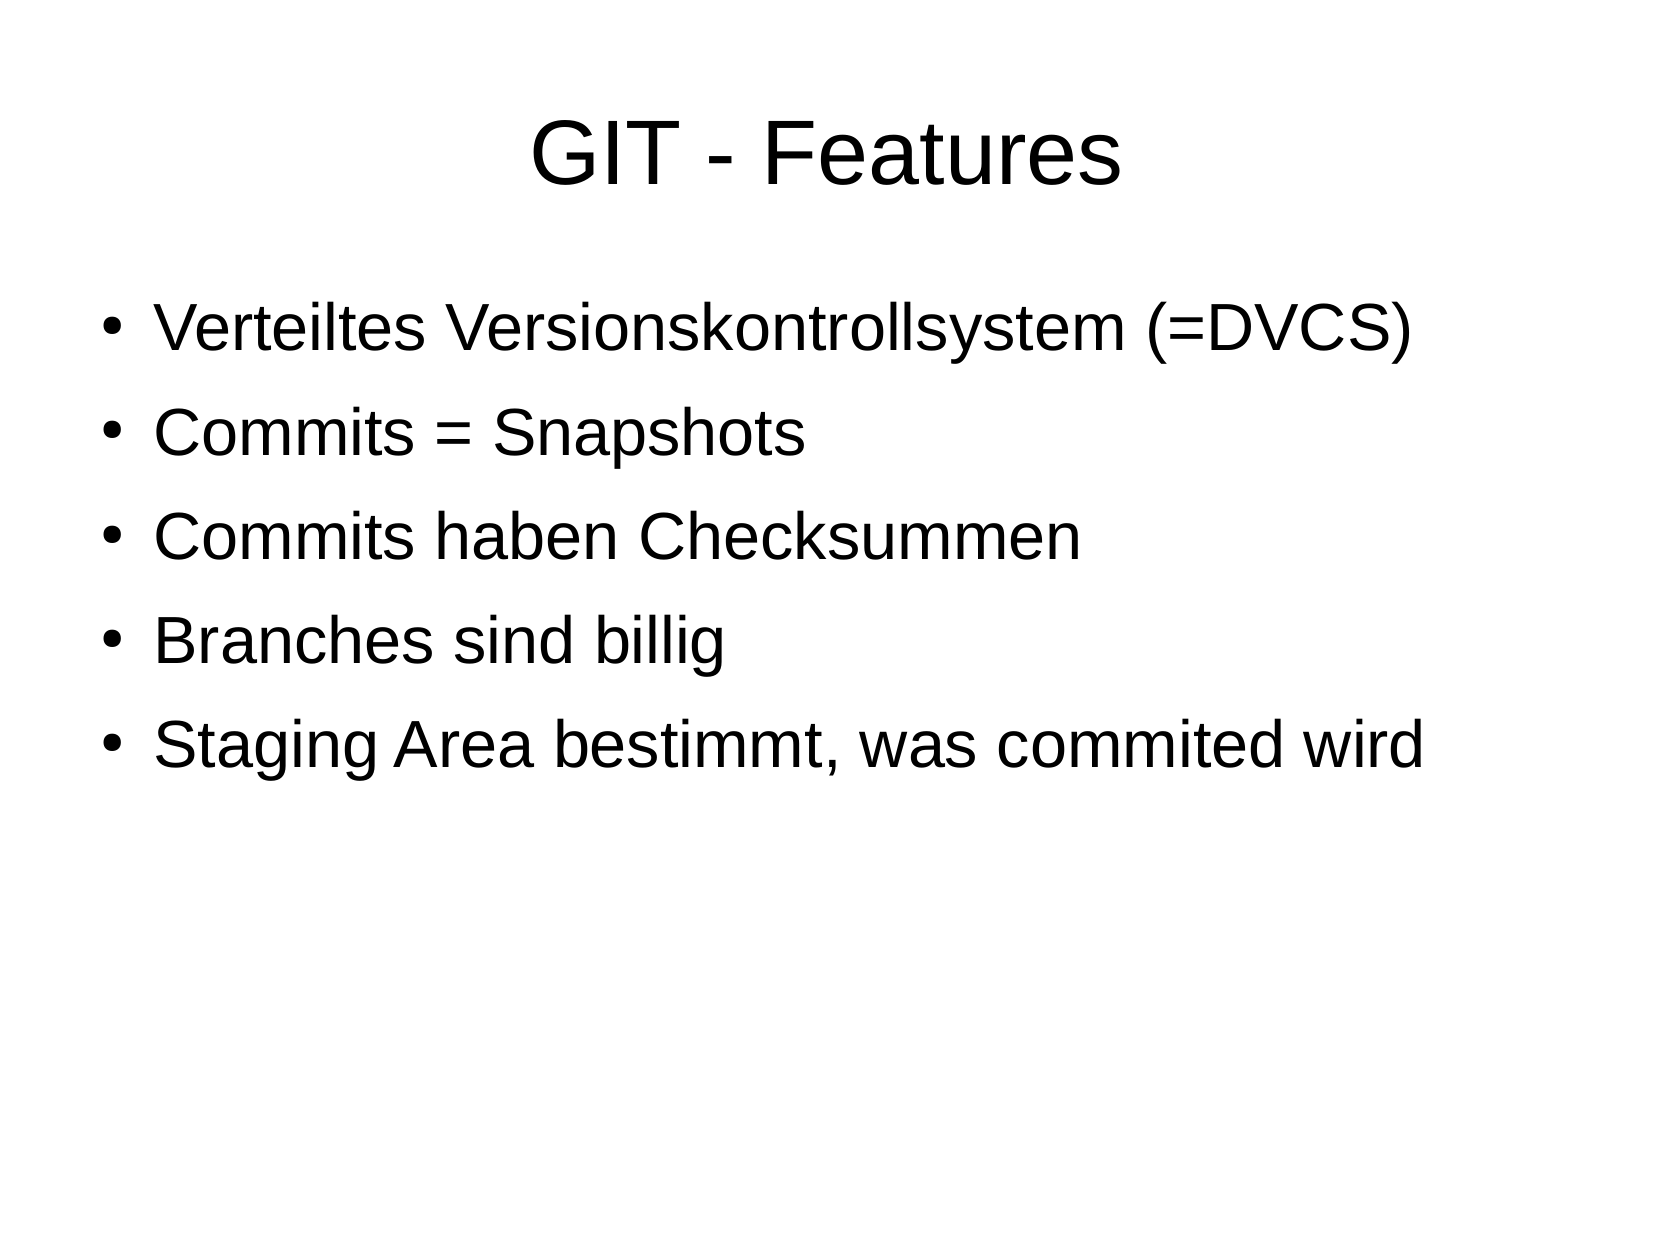

# GIT - Features
Verteiltes Versionskontrollsystem (=DVCS)
Commits = Snapshots
Commits haben Checksummen
Branches sind billig
Staging Area bestimmt, was commited wird